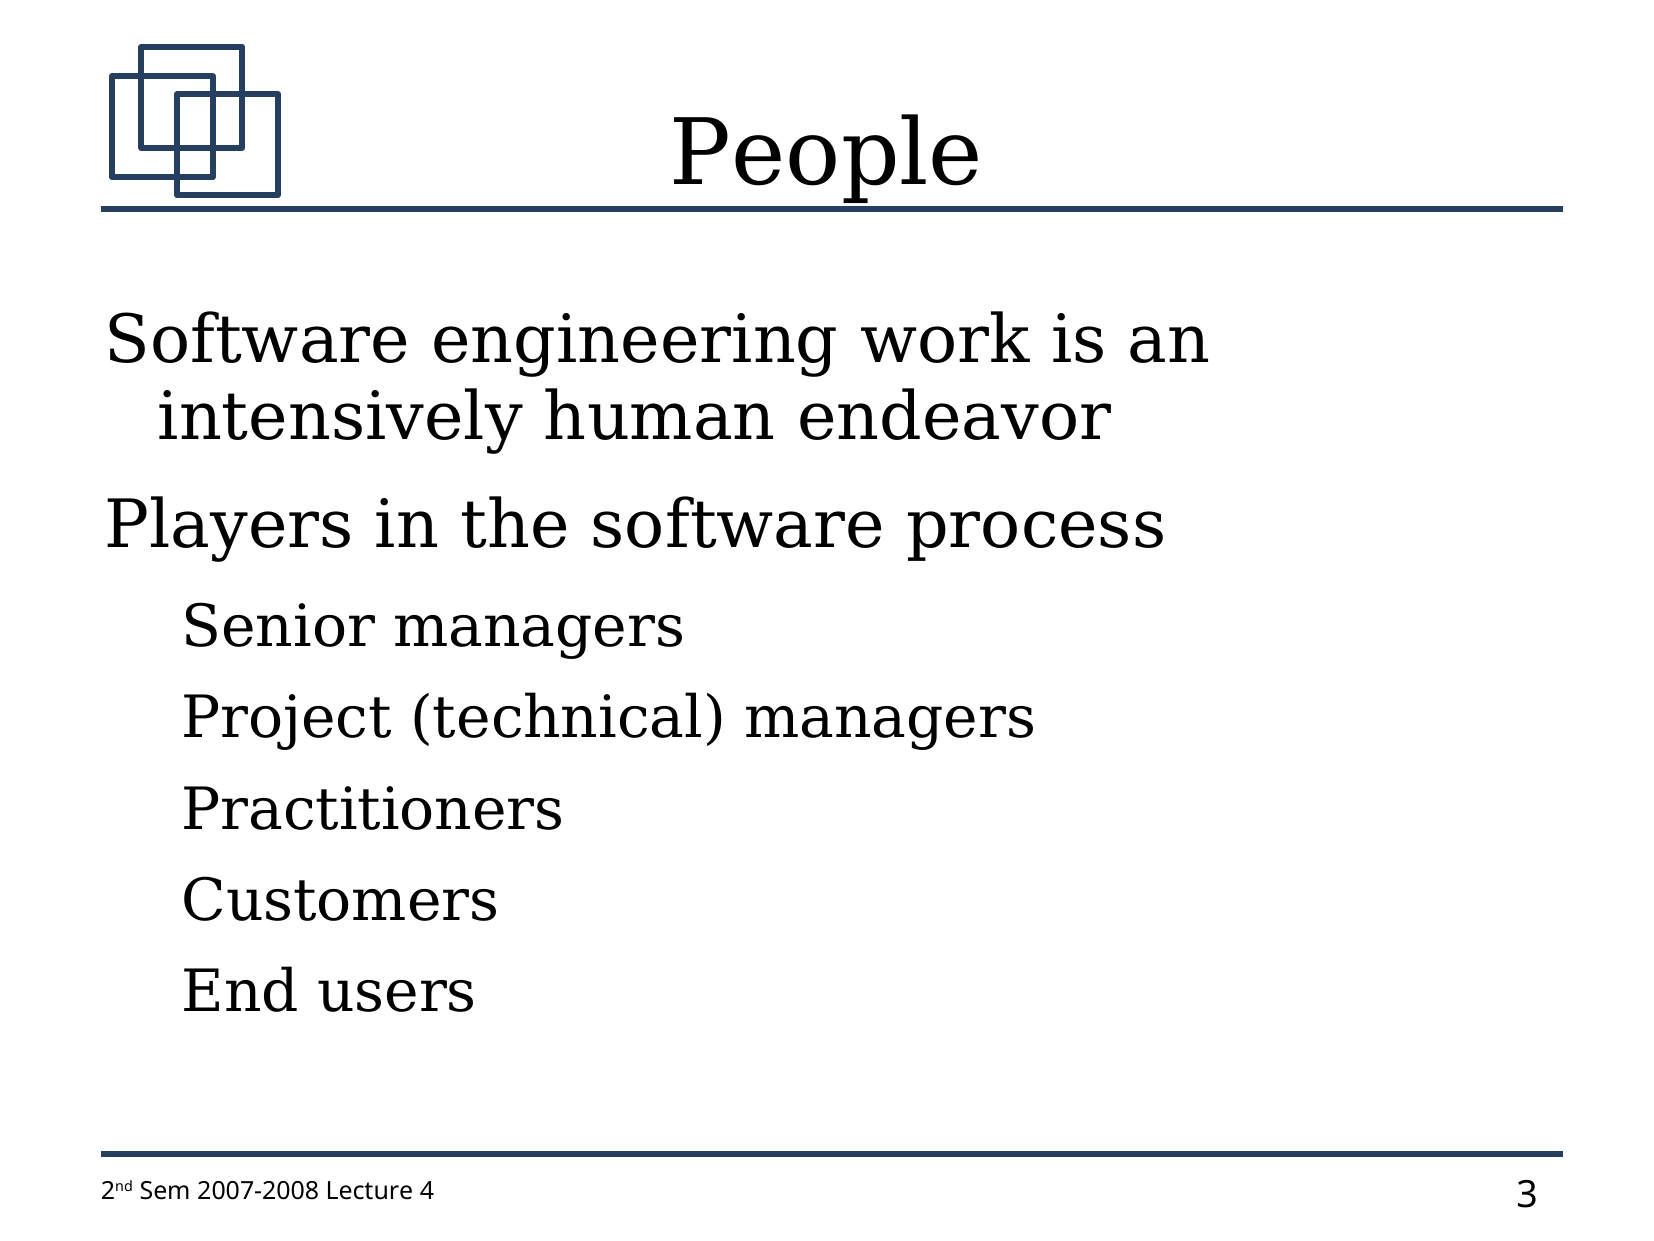

# People
Software engineering work is an intensively human endeavor
Players in the software process
Senior managers
Project (technical) managers
Practitioners
Customers
End users